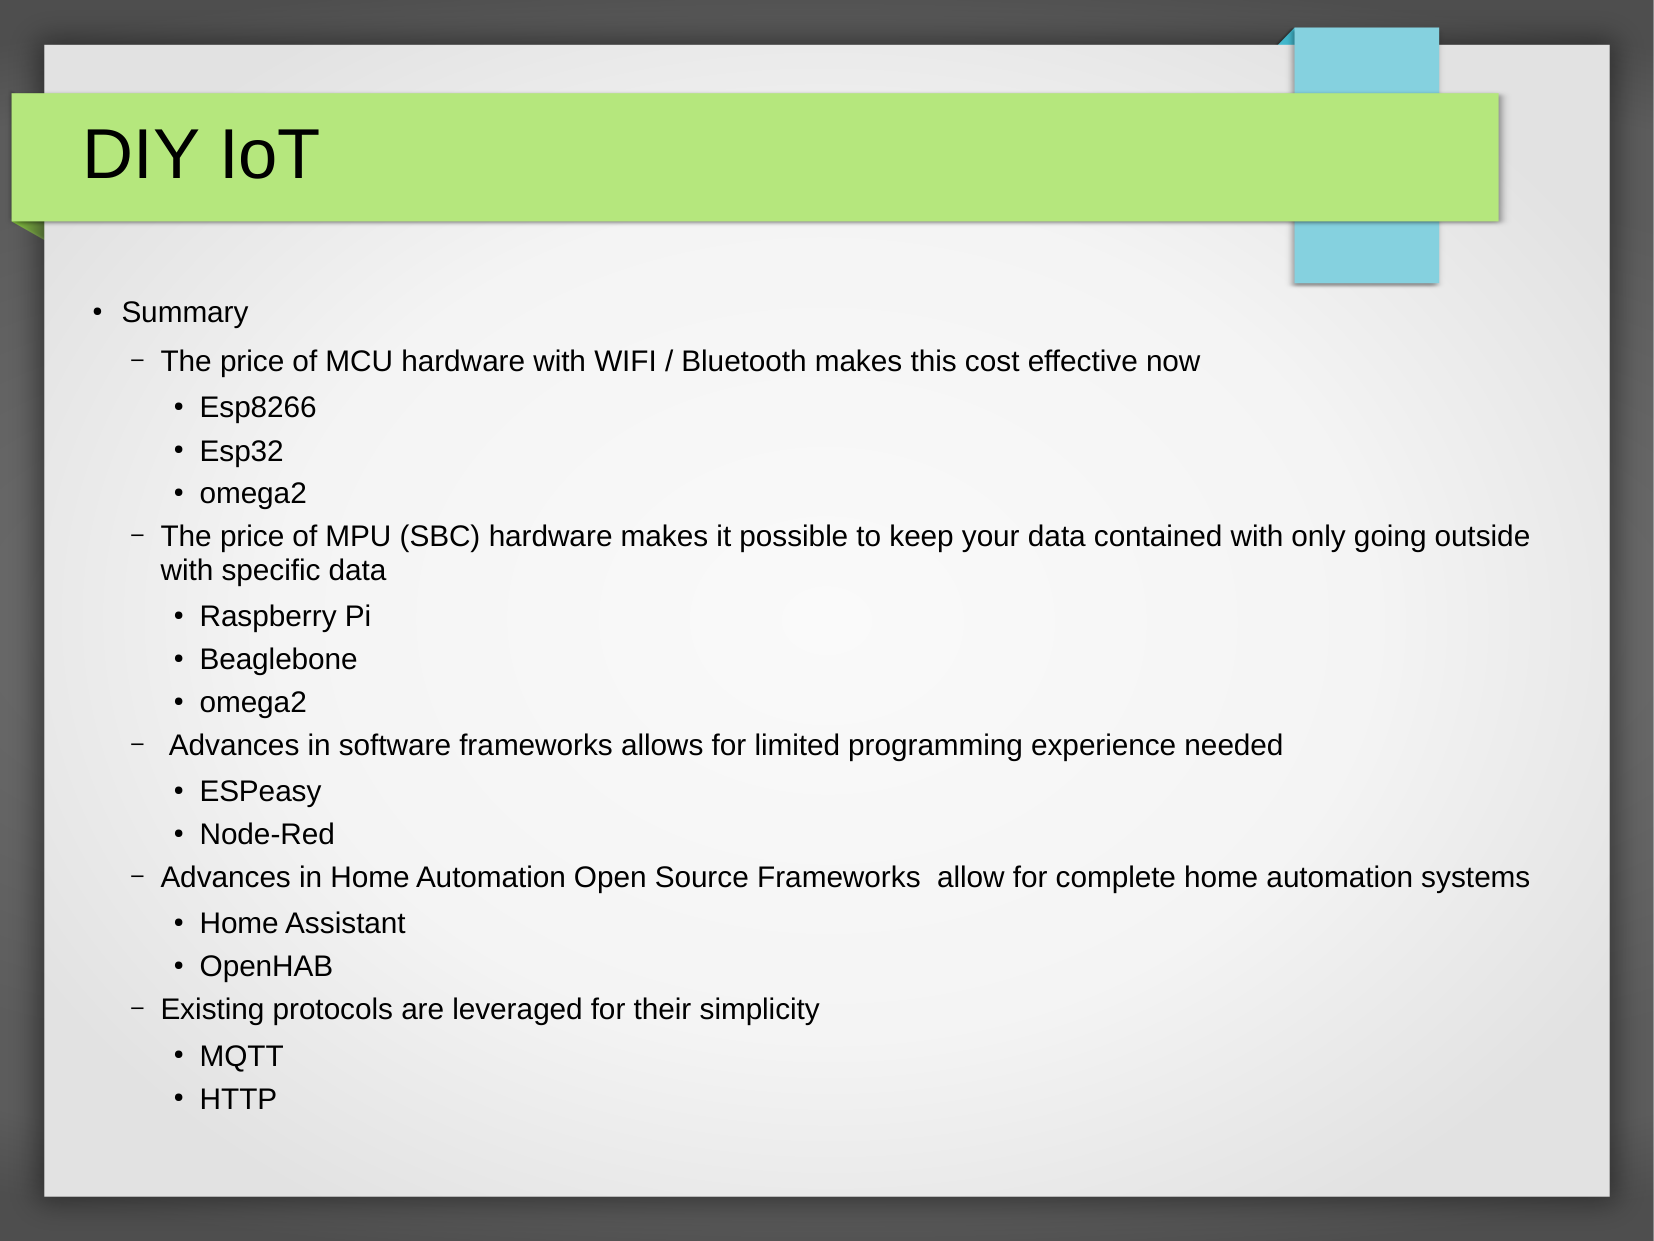

# DIY IoT
Summary
The price of MCU hardware with WIFI / Bluetooth makes this cost effective now
Esp8266
Esp32
omega2
The price of MPU (SBC) hardware makes it possible to keep your data contained with only going outside with specific data
Raspberry Pi
Beaglebone
omega2
 Advances in software frameworks allows for limited programming experience needed
ESPeasy
Node-Red
Advances in Home Automation Open Source Frameworks allow for complete home automation systems
Home Assistant
OpenHAB
Existing protocols are leveraged for their simplicity
MQTT
HTTP